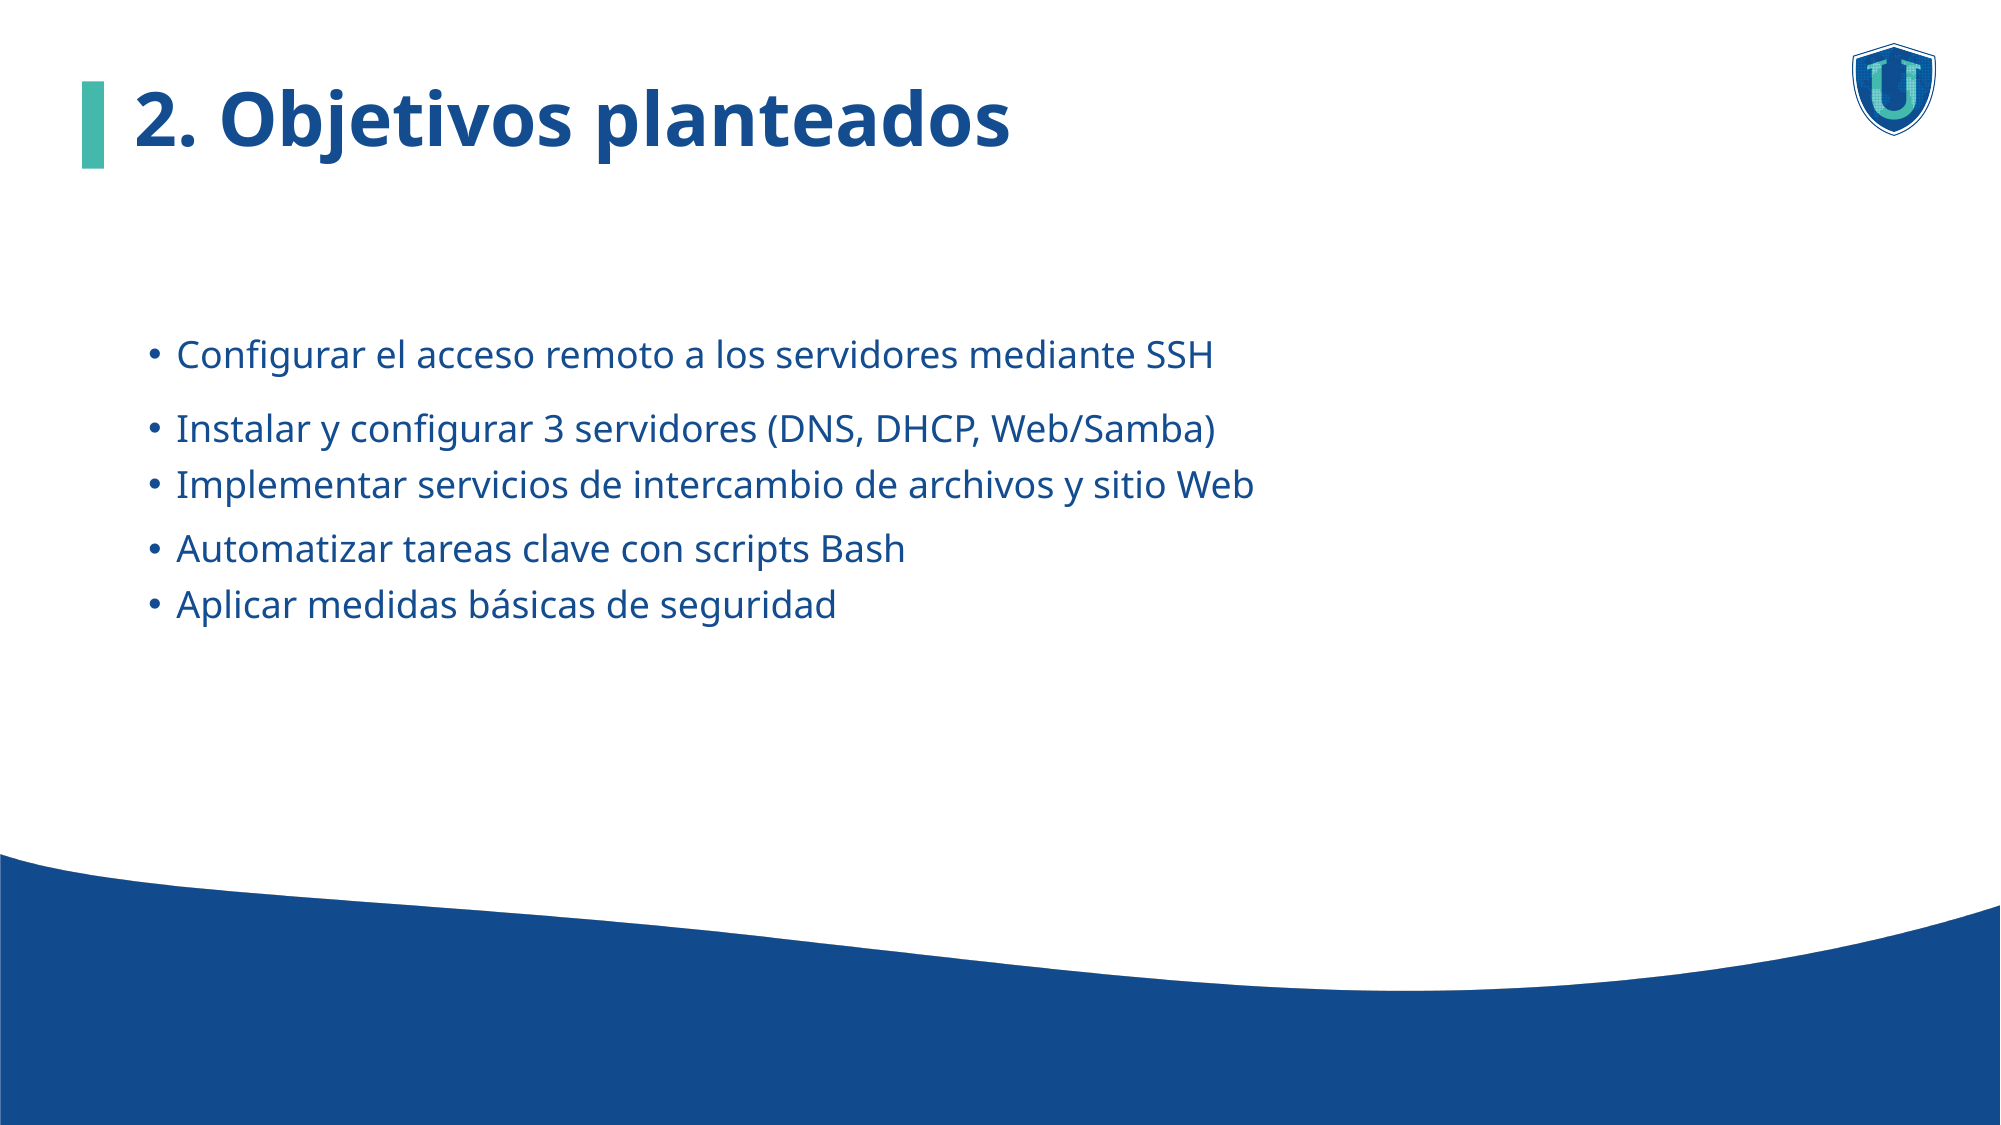

2. Objetivos planteados
Configurar el acceso remoto a los servidores mediante SSH
Instalar y configurar 3 servidores (DNS, DHCP, Web/Samba)
Implementar servicios de intercambio de archivos y sitio Web
Automatizar tareas clave con scripts Bash
Aplicar medidas básicas de seguridad